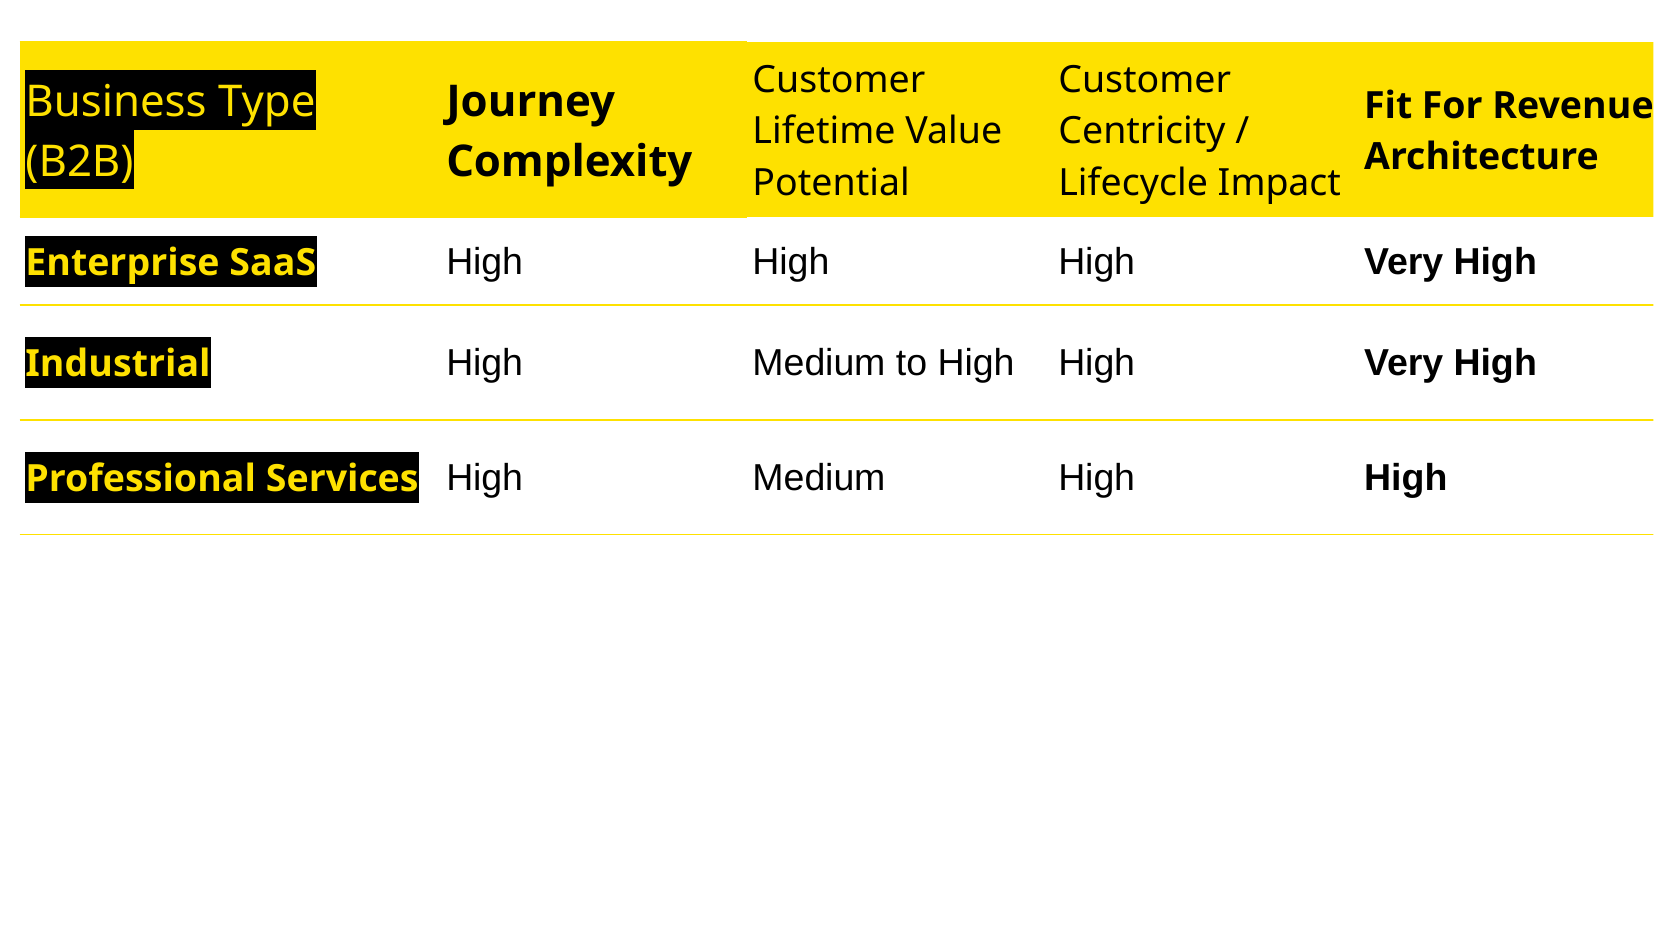

| Business Type (B2B) | Journey Complexity | Customer Lifetime Value Potential | Customer Centricity / Lifecycle Impact | Fit For Revenue Architecture |
| --- | --- | --- | --- | --- |
| Enterprise SaaS | High | High | High | Very High |
| Industrial | High | Medium to High | High | Very High |
| Professional Services | High | Medium | High | High |